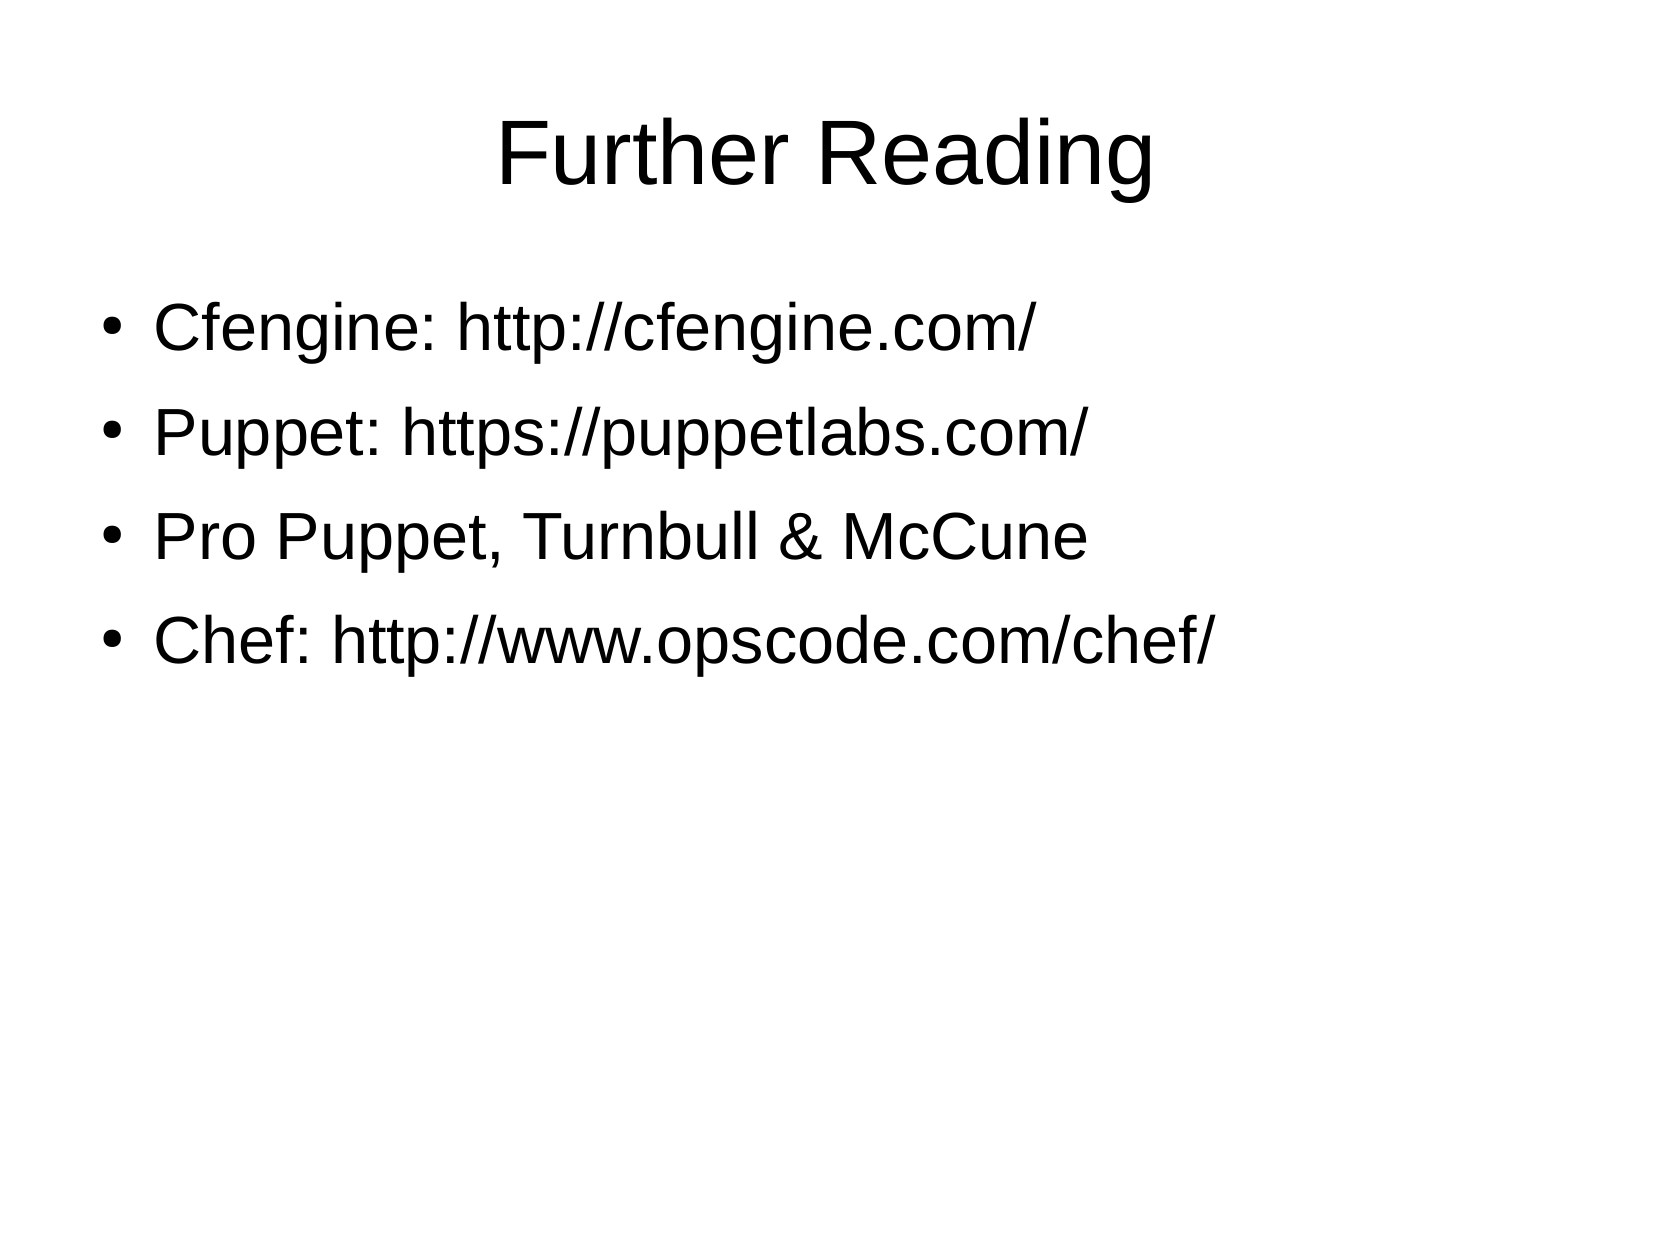

# Further Reading
Cfengine: http://cfengine.com/
Puppet: https://puppetlabs.com/
Pro Puppet, Turnbull & McCune
Chef: http://www.opscode.com/chef/